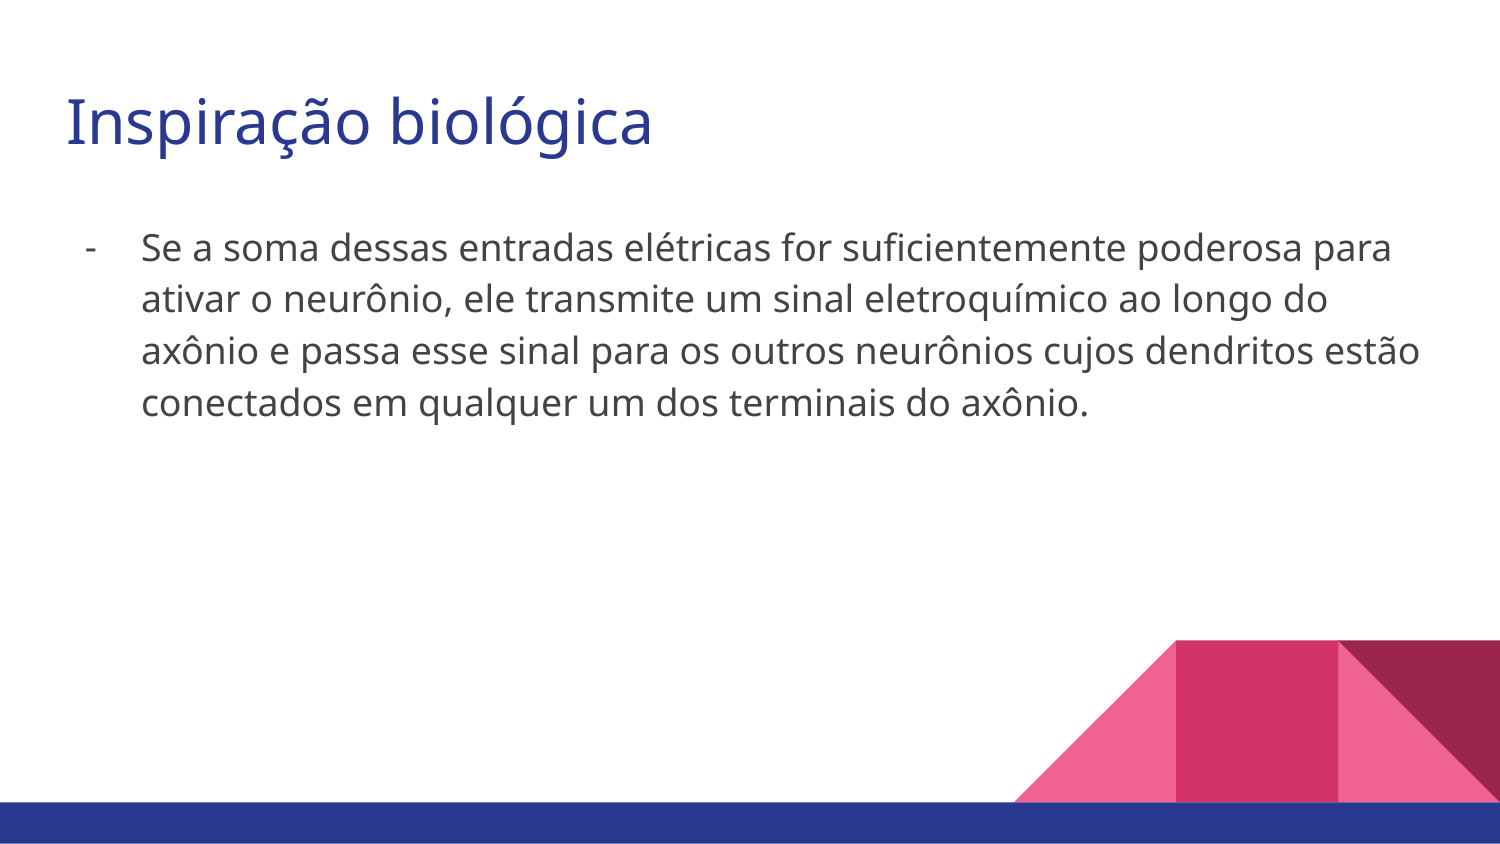

# Inspiração biológica
Se a soma dessas entradas elétricas for suficientemente poderosa para ativar o neurônio, ele transmite um sinal eletroquímico ao longo do axônio e passa esse sinal para os outros neurônios cujos dendritos estão conectados em qualquer um dos terminais do axônio.